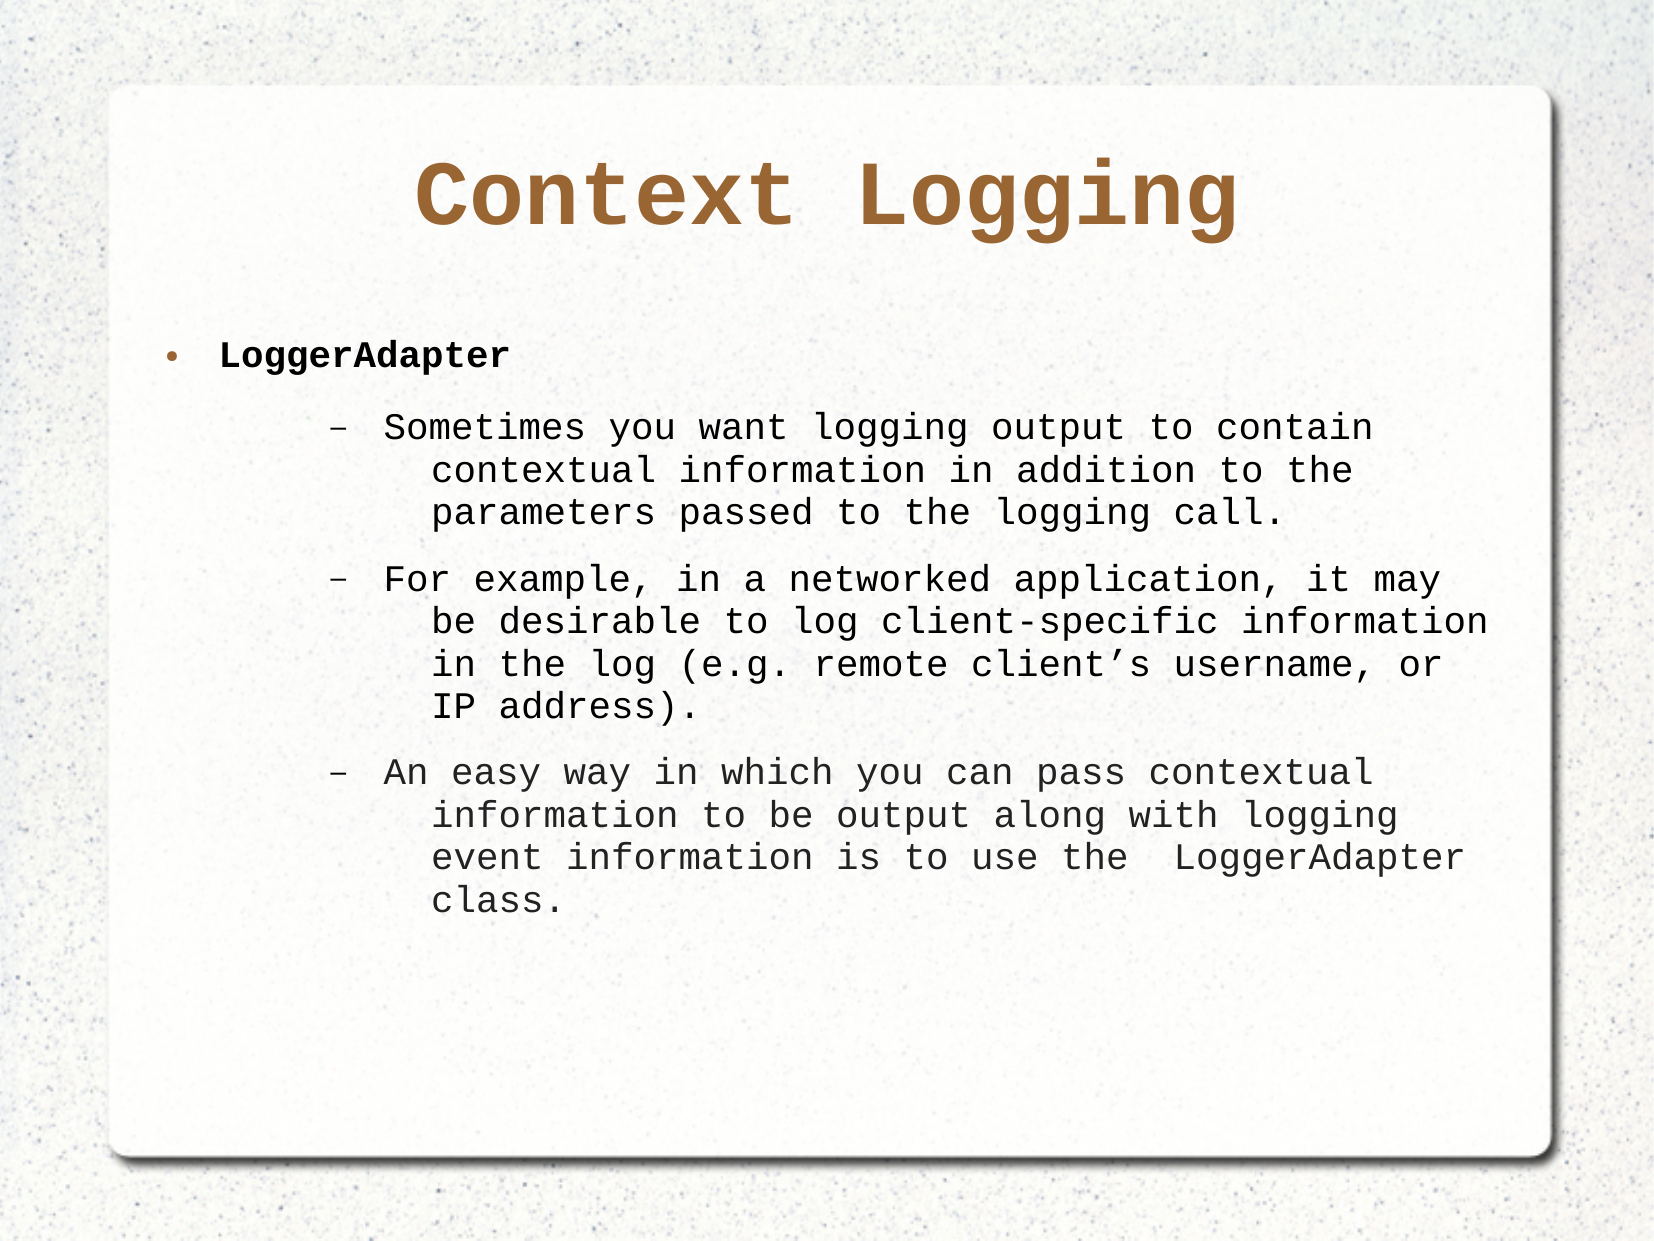

# Context Logging
LoggerAdapter
Sometimes you want logging output to contain contextual information in addition to the parameters passed to the logging call.
For example, in a networked application, it may be desirable to log client-specific information in the log (e.g. remote client’s username, or IP address).
An easy way in which you can pass contextual information to be output along with logging event information is to use the  LoggerAdapter  class.